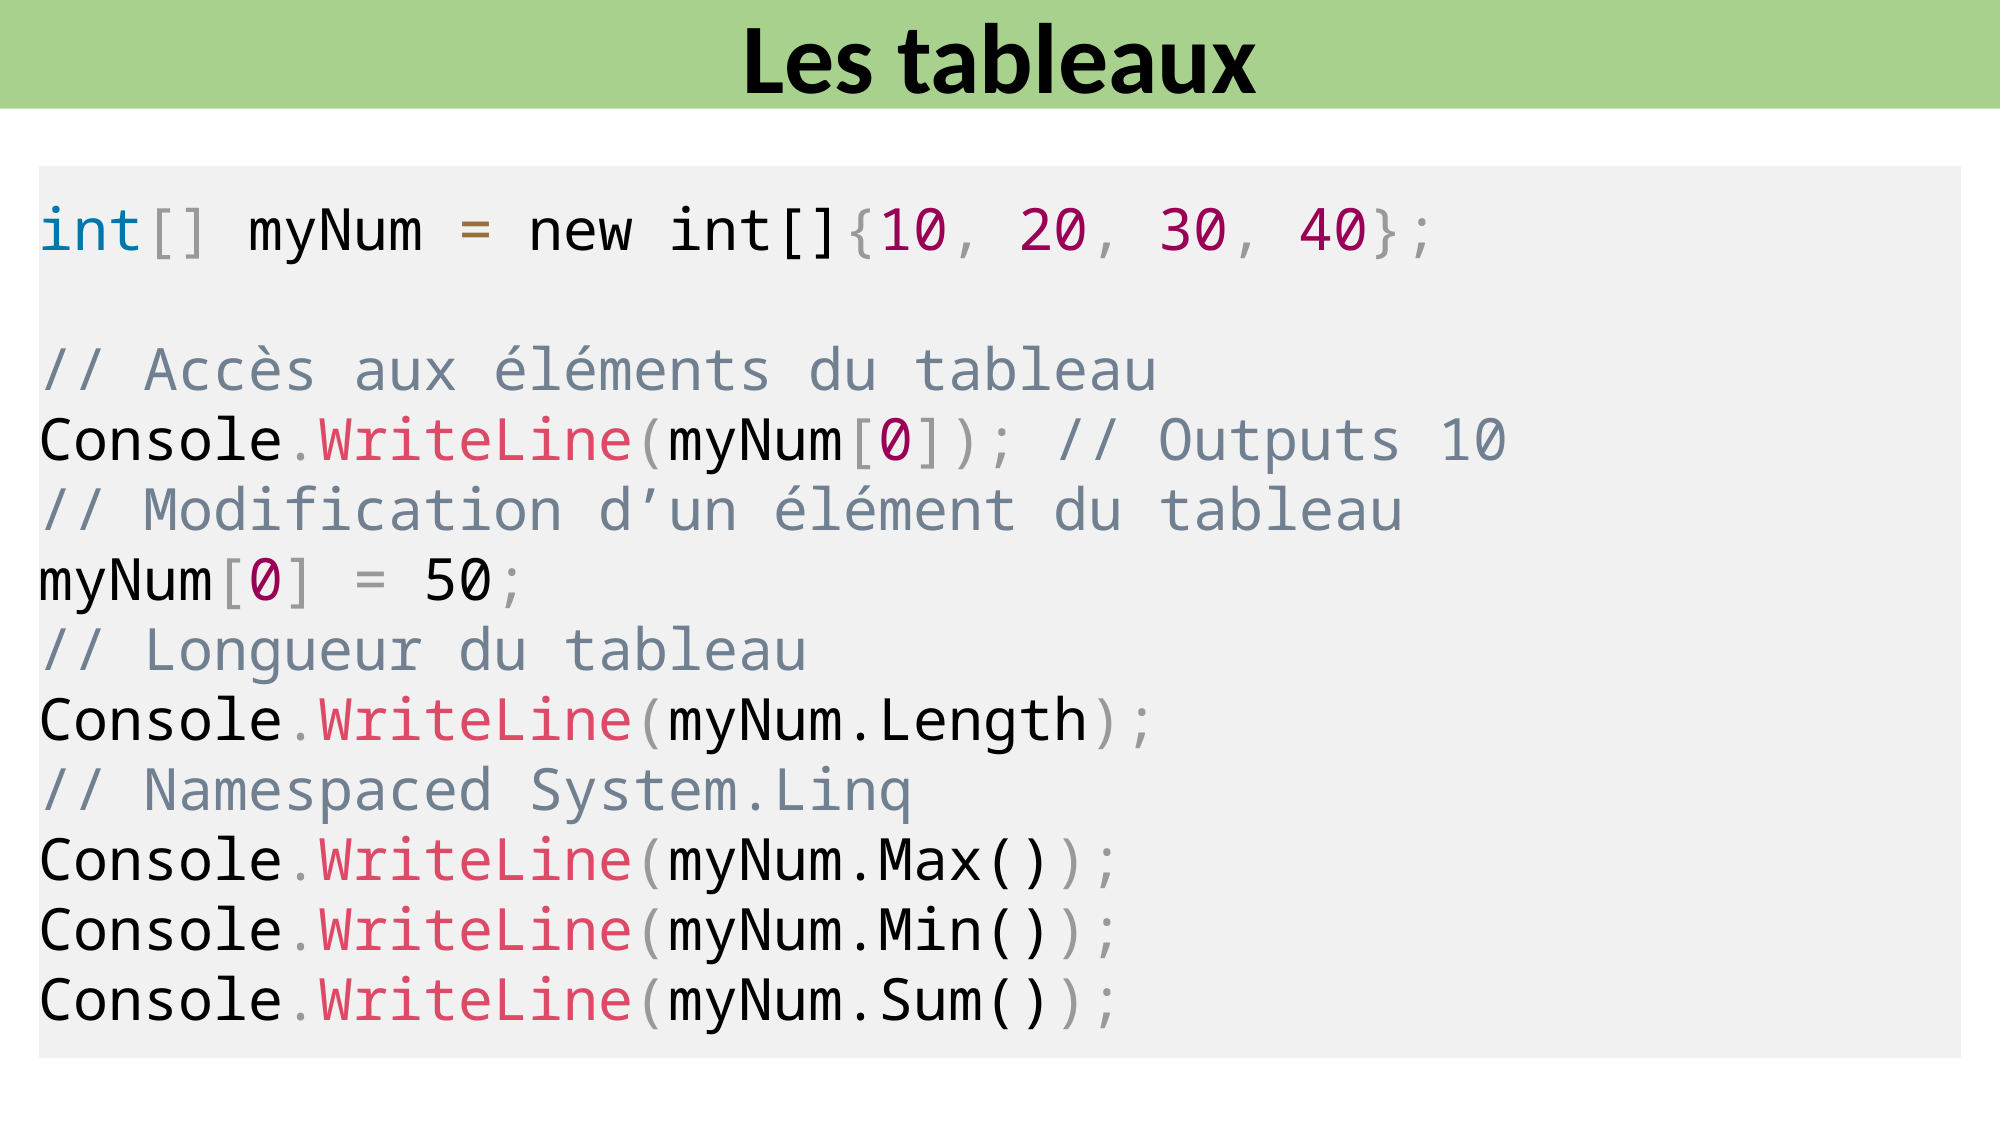

# Les tableaux
int[] myNum = new int[]{10, 20, 30, 40};
// Accès aux éléments du tableau
Console.WriteLine(myNum[0]); // Outputs 10
// Modification d’un élément du tableau
myNum[0] = 50;
// Longueur du tableau
Console.WriteLine(myNum.Length);
// Namespaced System.Linq
Console.WriteLine(myNum.Max()); Console.WriteLine(myNum.Min()); Console.WriteLine(myNum.Sum());